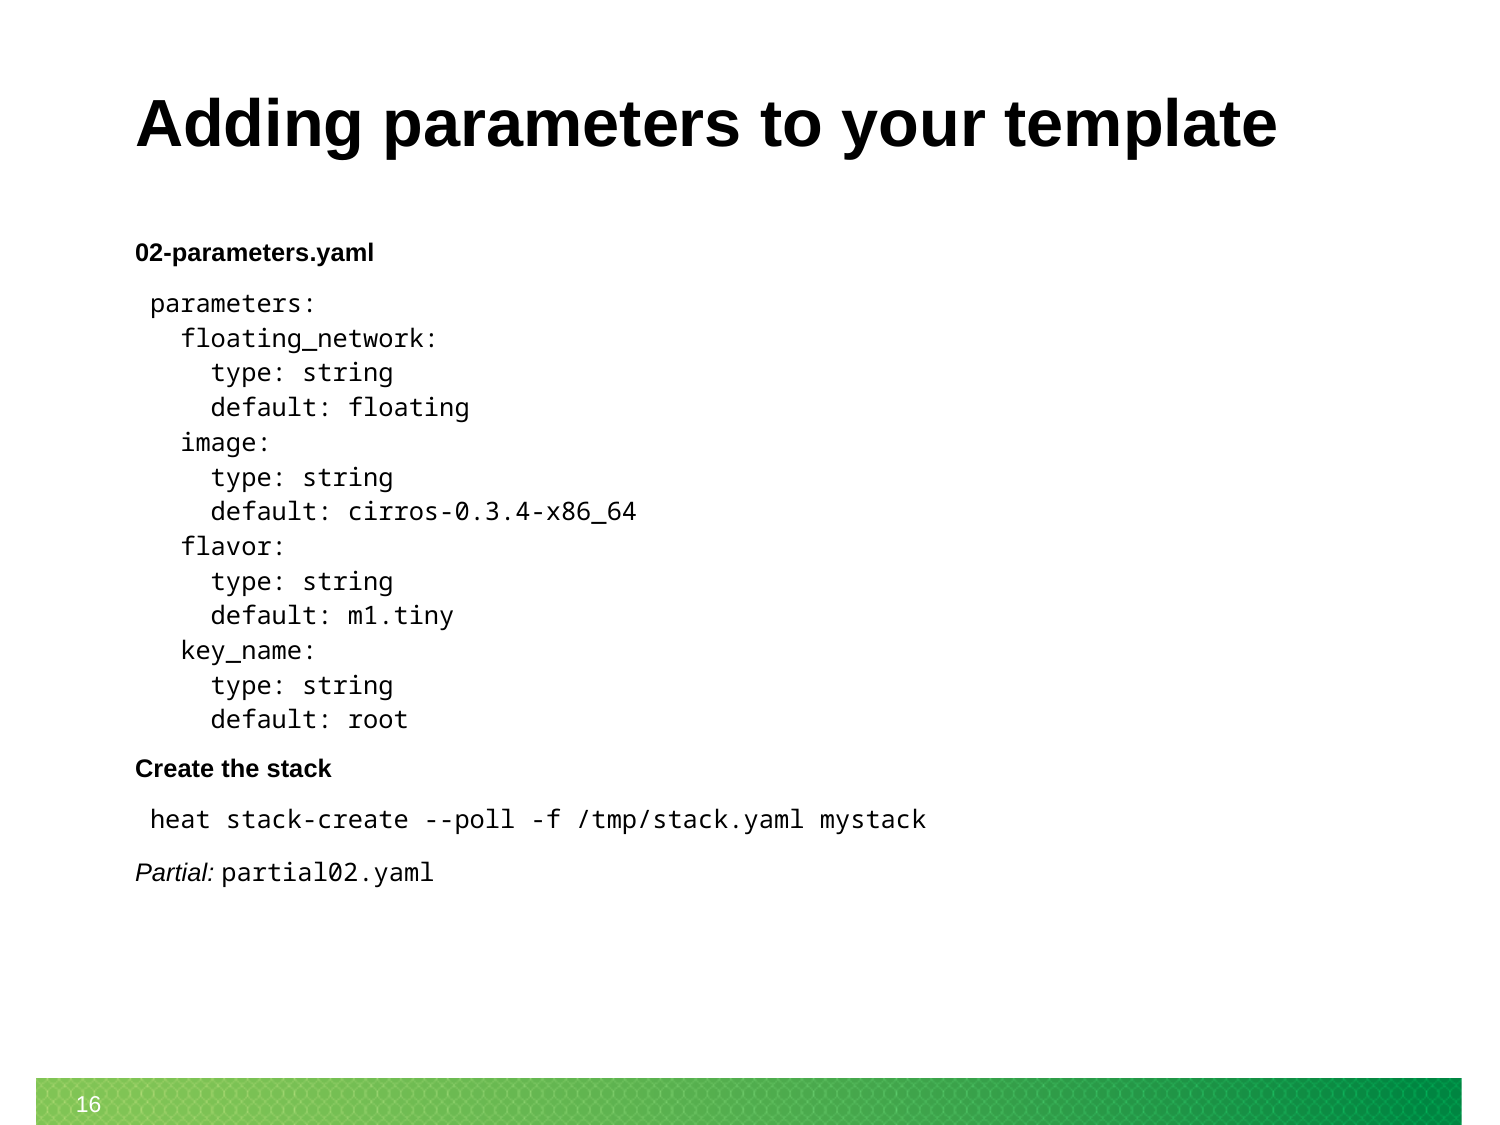

# Adding parameters to your template
02-parameters.yaml
parameters:
 floating_network:
 type: string
 default: floating
 image:
 type: string
 default: cirros-0.3.4-x86_64
 flavor:
 type: string
 default: m1.tiny
 key_name:
 type: string
 default: root
Create the stack
heat stack-create --poll -f /tmp/stack.yaml mystack
Partial: partial02.yaml